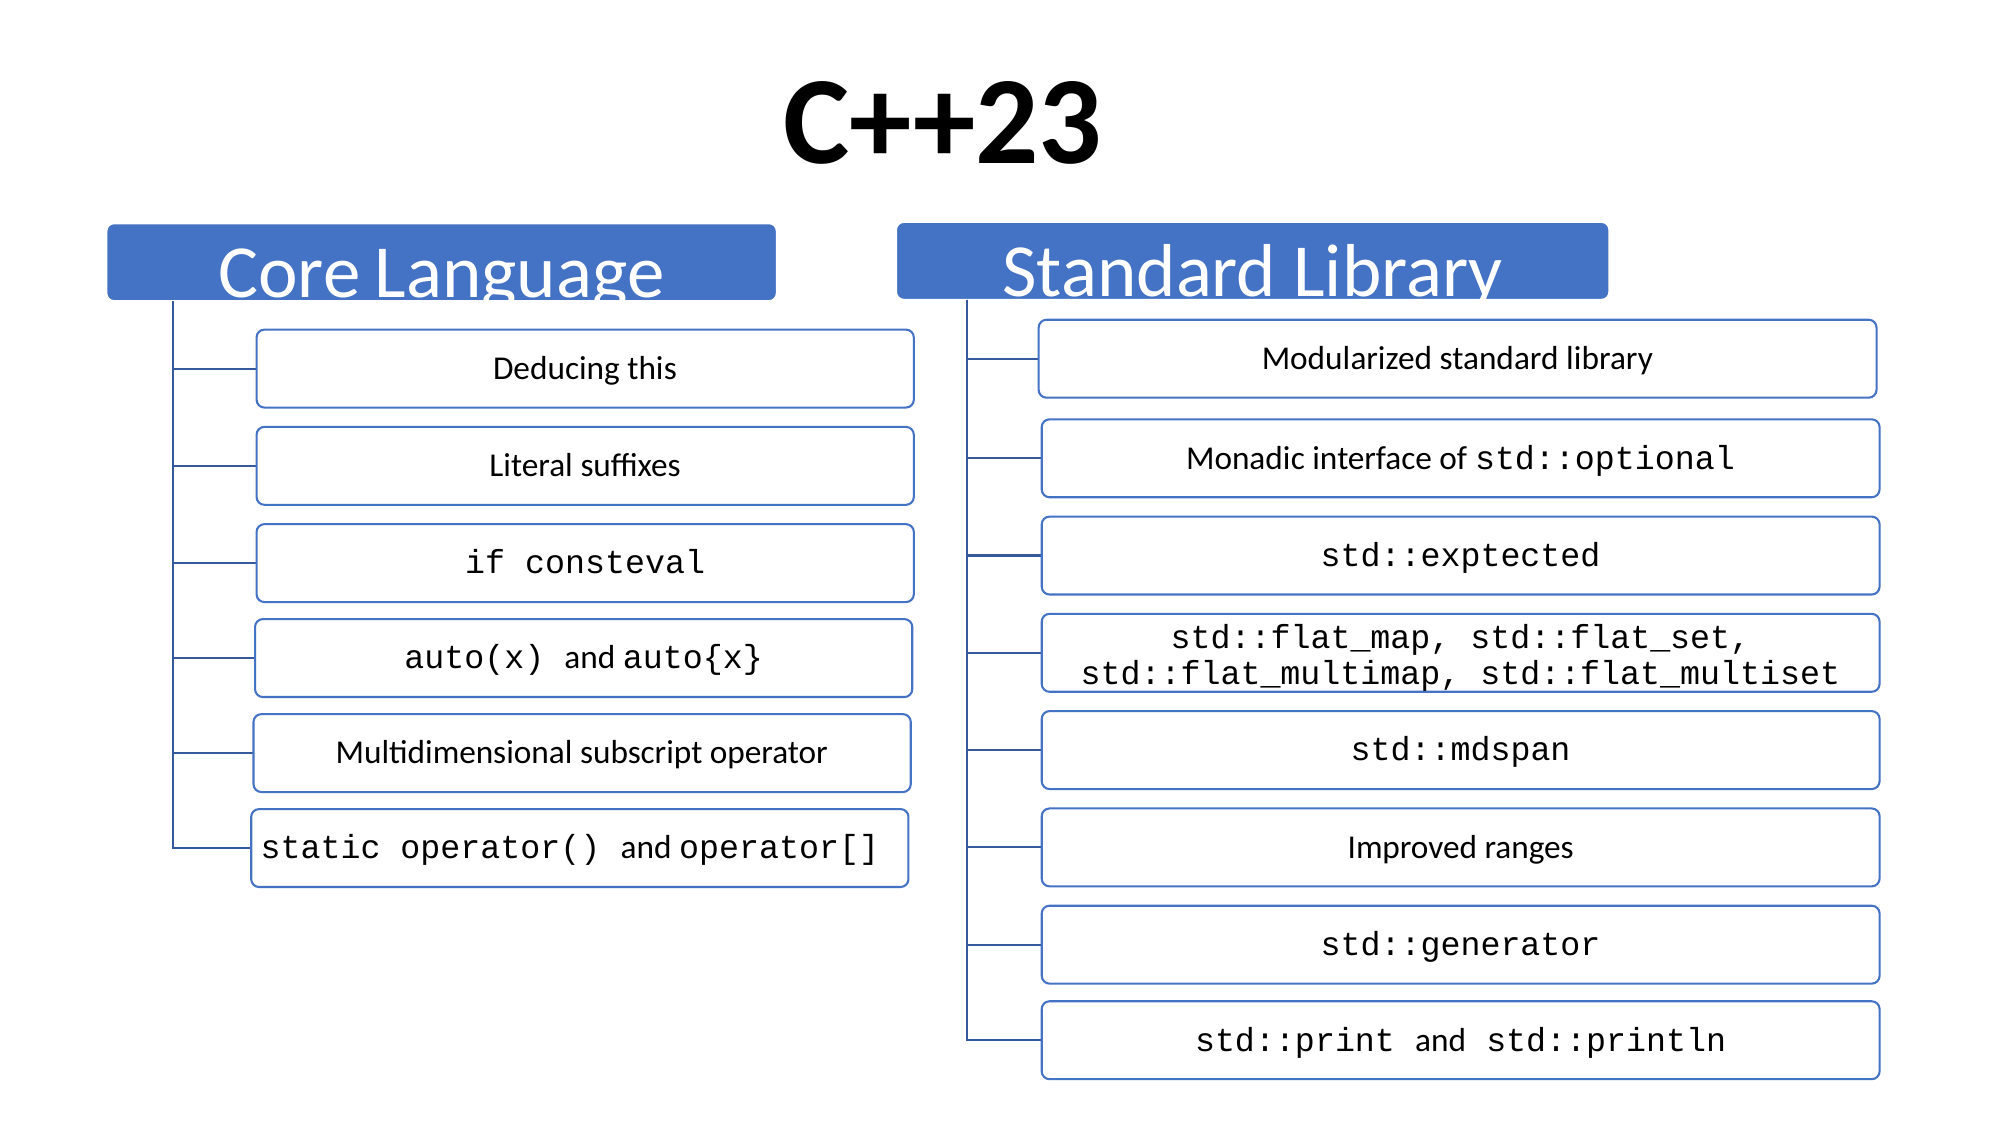

C++23
Standard Library
Core Language
Modularized standard library
Deducing this
Monadic interface of std::optional
Literal suffixes
std::exptected
if consteval
std::flat_map, std::flat_set, std::flat_multimap, std::flat_multiset
auto(x) and auto{x}
std::mdspan
Multidimensional subscript operator
Improved ranges
static operator() and operator[]
std::generator
std::print and std::println